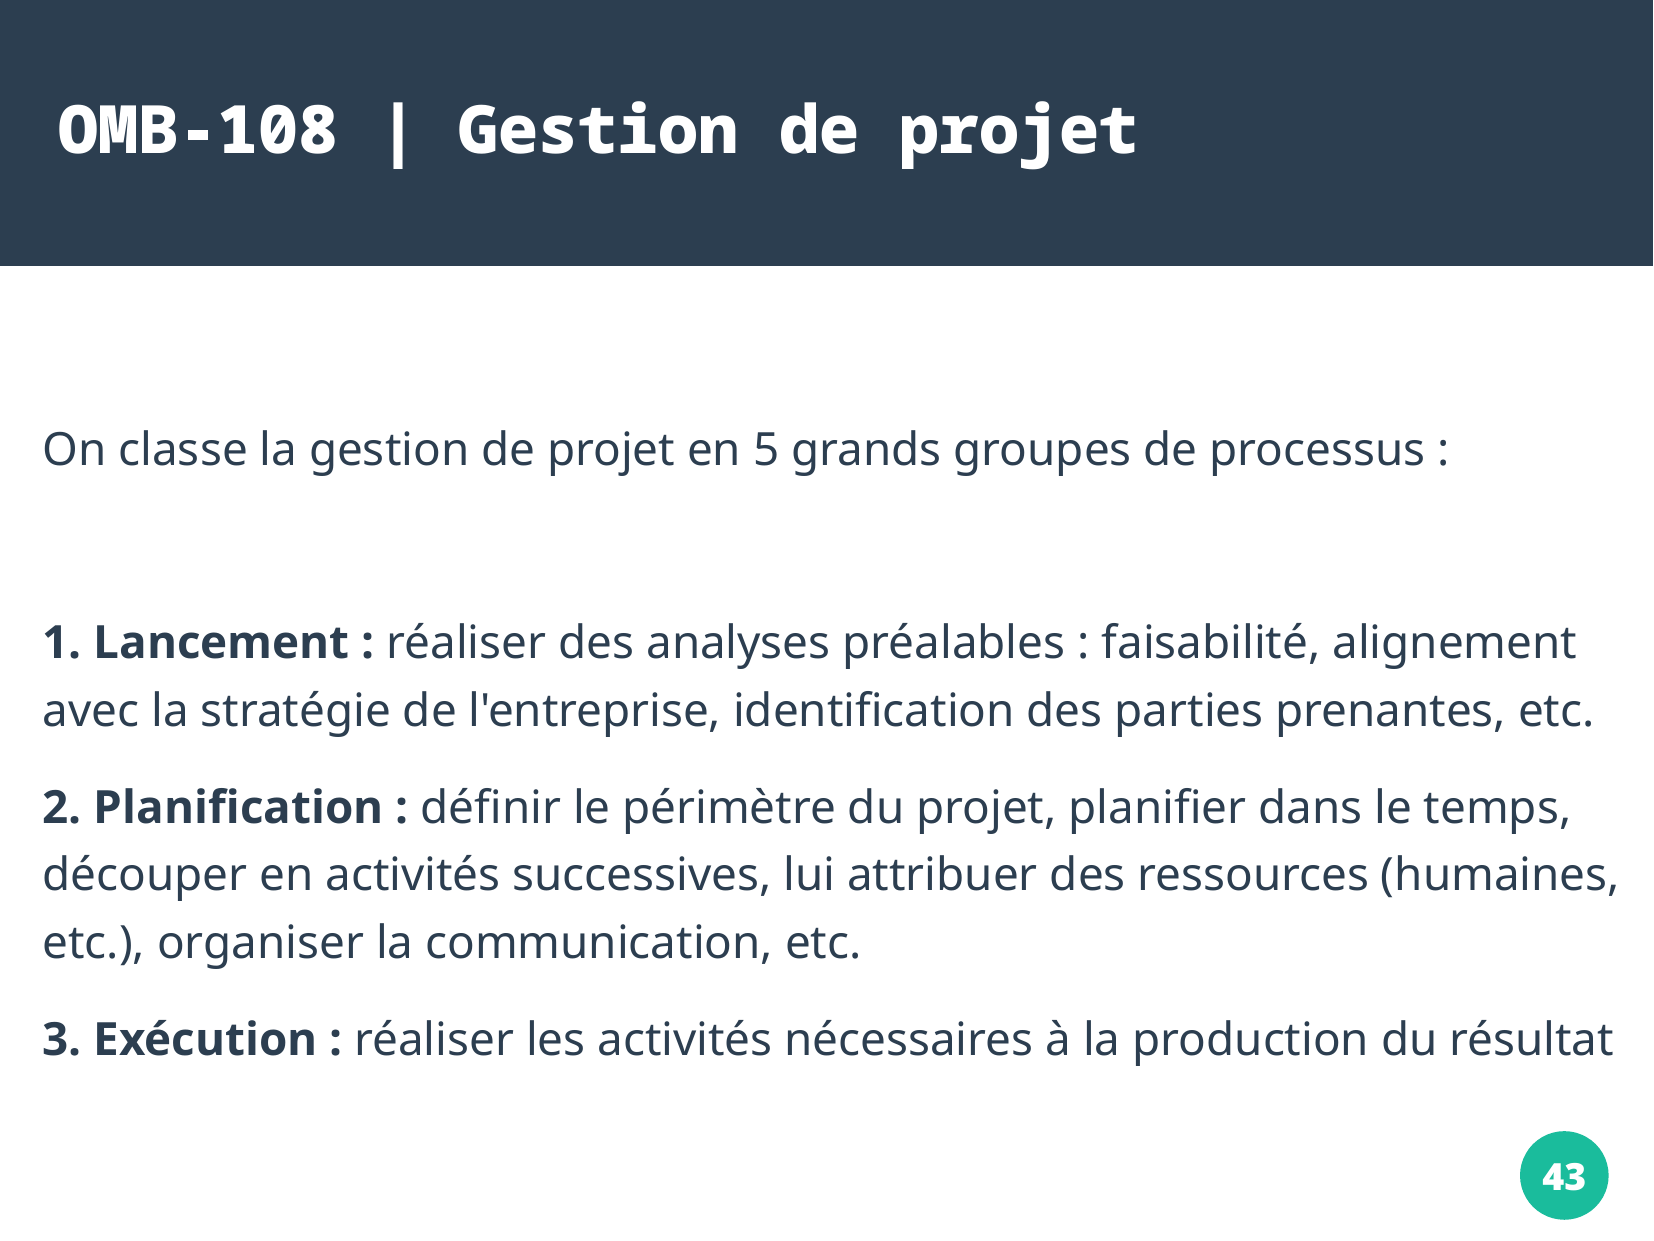

# OMB-108 | Gestion de projet
On classe la gestion de projet en 5 grands groupes de processus :
1. Lancement : réaliser des analyses préalables : faisabilité, alignement avec la stratégie de l'entreprise, identification des parties prenantes, etc.
2. Planification : définir le périmètre du projet, planifier dans le temps, découper en activités successives, lui attribuer des ressources (humaines, etc.), organiser la communication, etc.
3. Exécution : réaliser les activités nécessaires à la production du résultat
43